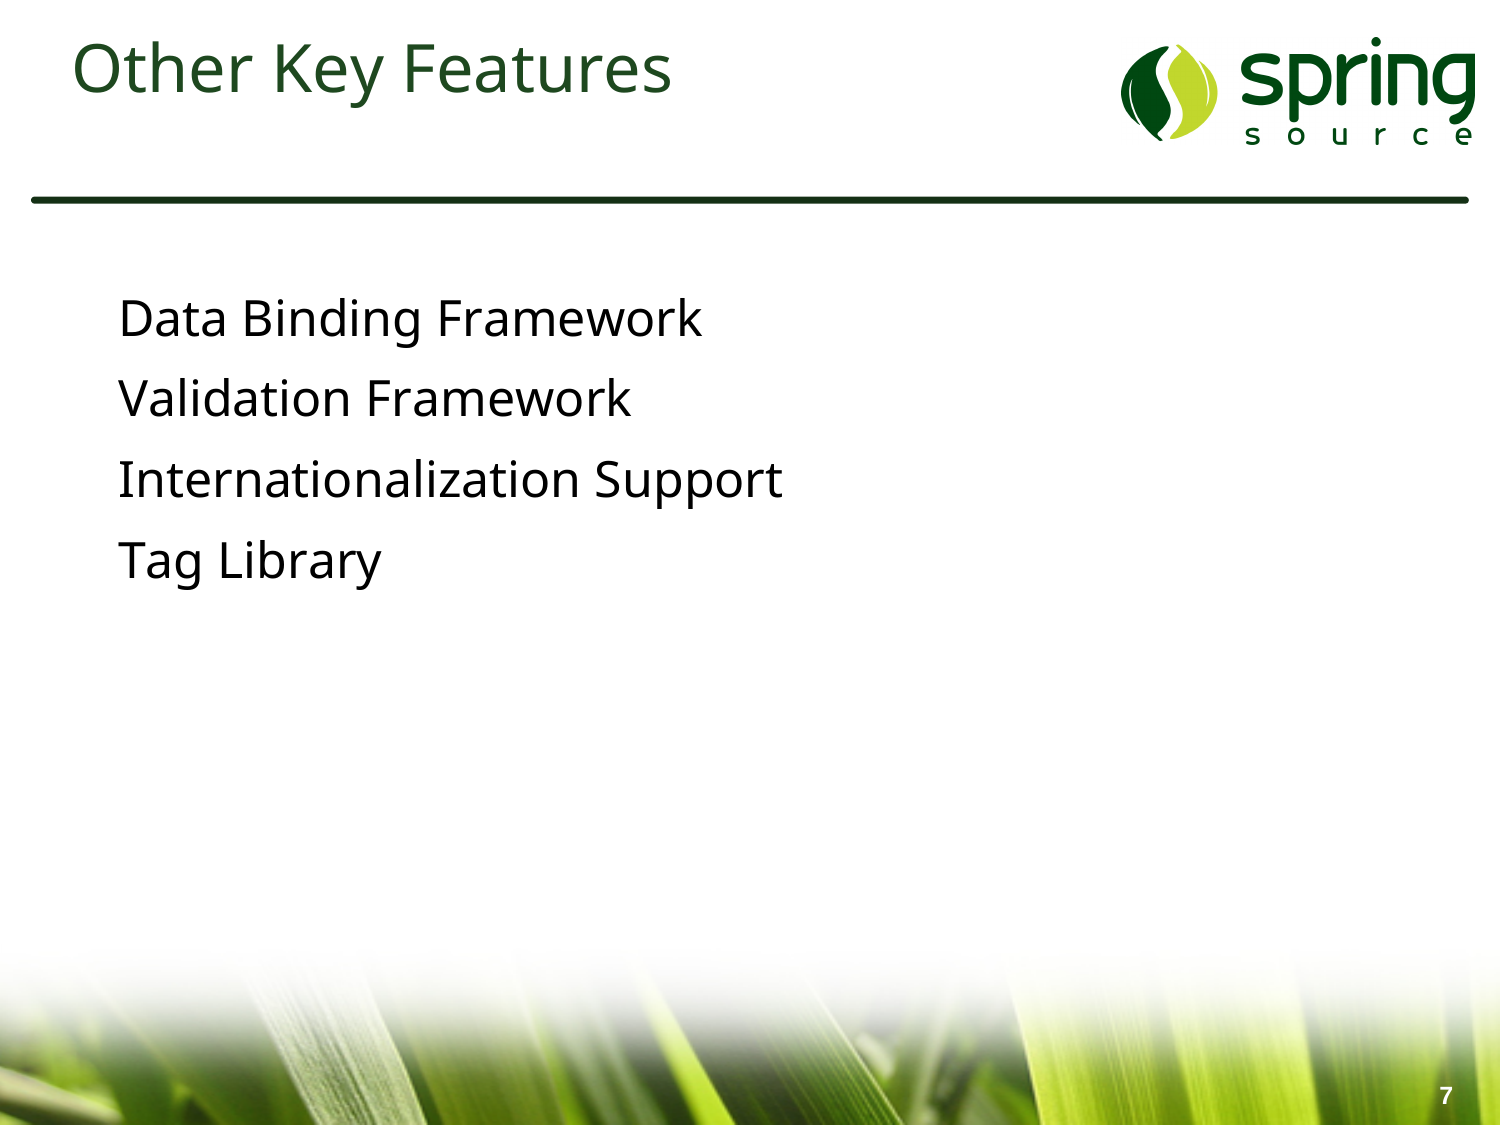

# Other Key Features
Data Binding Framework
Validation Framework
Internationalization Support
Tag Library